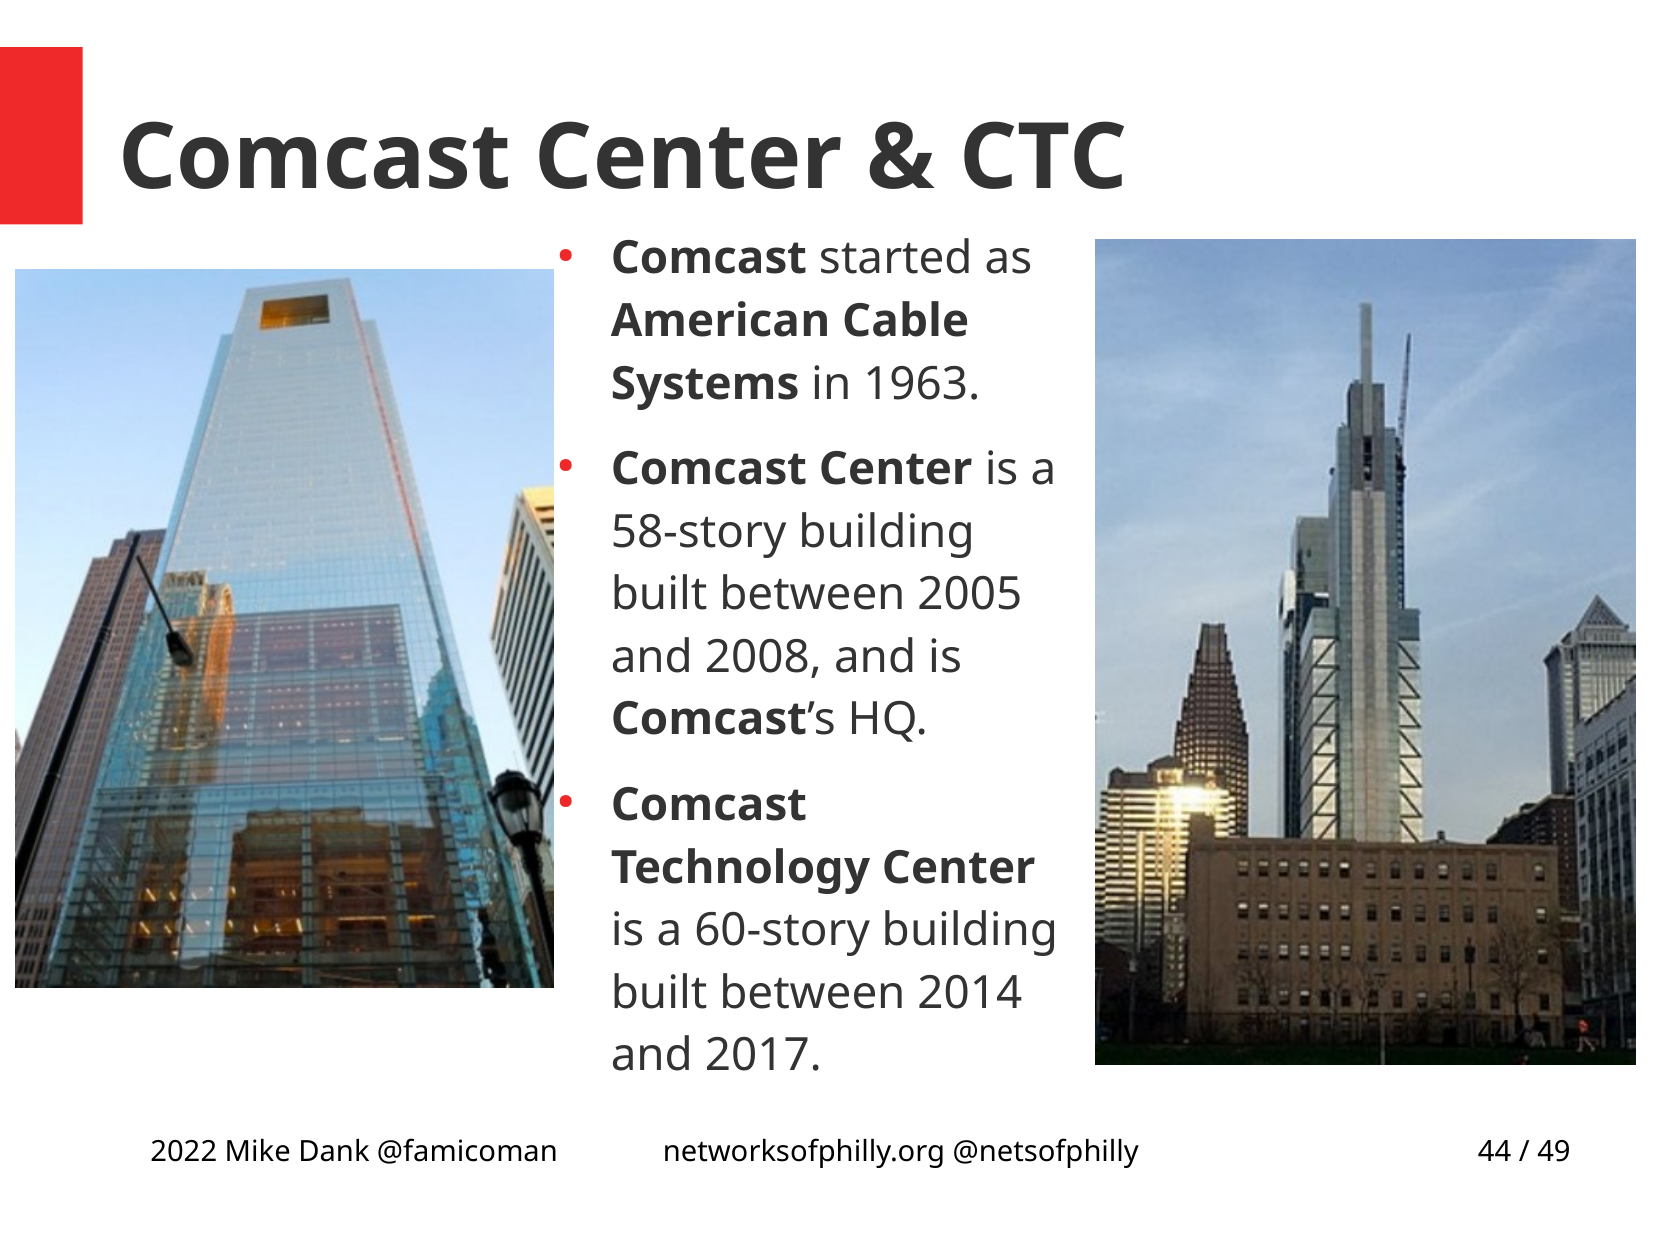

# Comcast Center & CTC
Comcast started as American Cable Systems in 1963.
Comcast Center is a 58-story building built between 2005 and 2008, and is Comcast’s HQ.
Comcast Technology Center is a 60-story building built between 2014 and 2017.
2022 Mike Dank @famicoman networksofphilly.org @netsofphilly
44